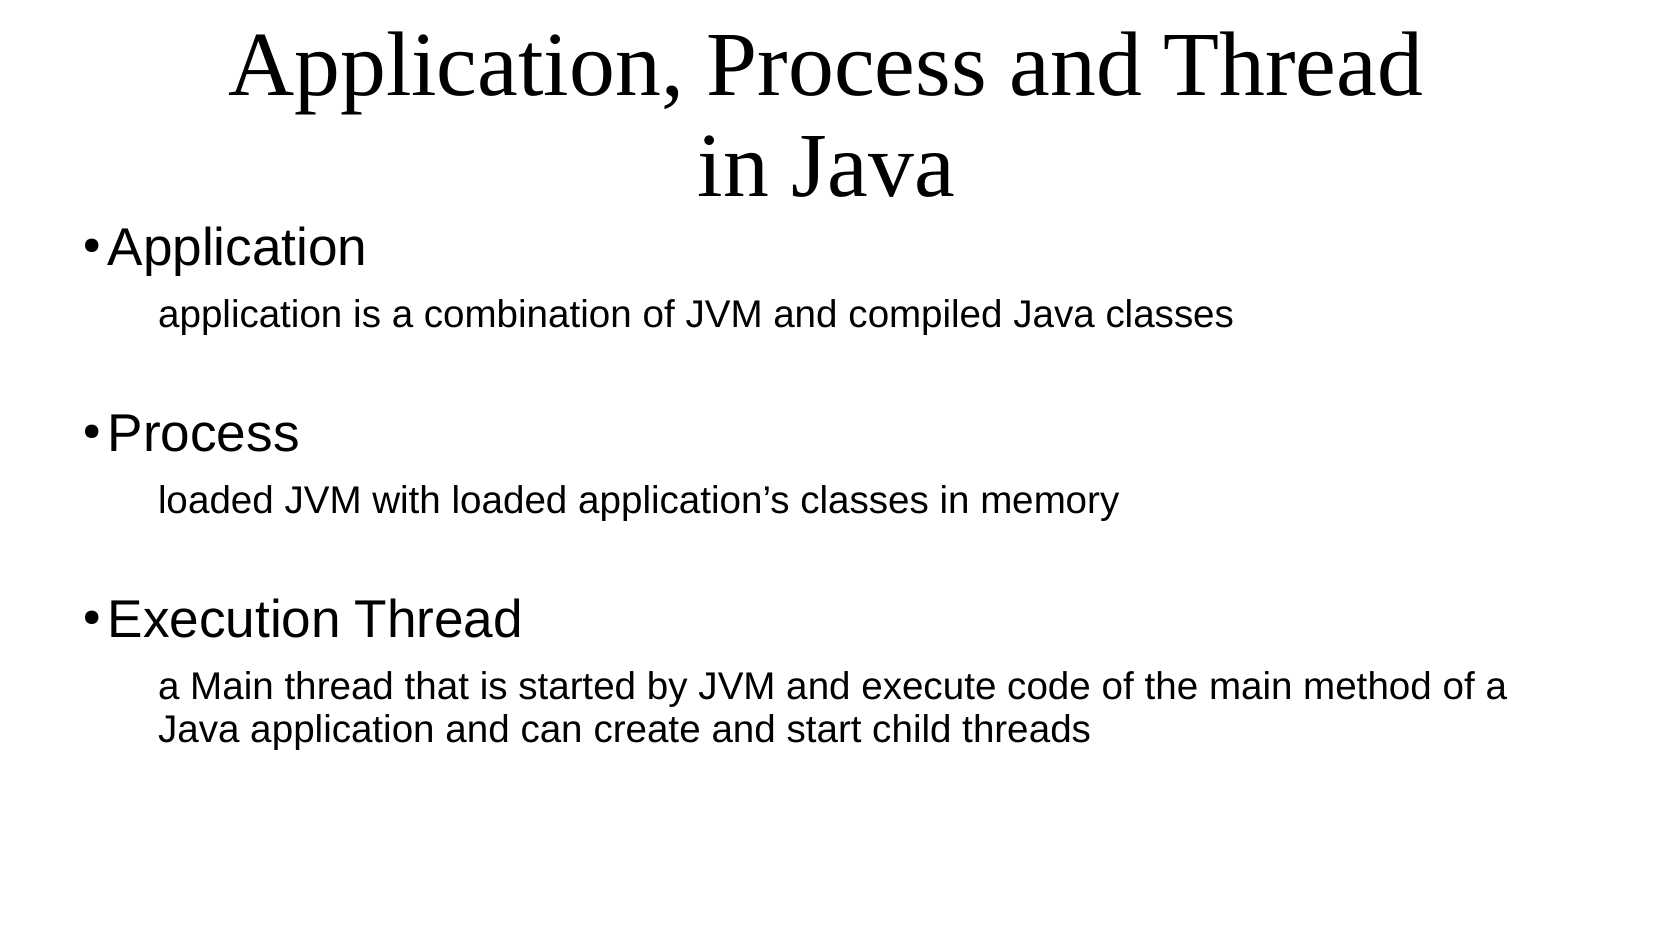

# Application, Process and Thread in Java
Application
application is a combination of JVM and compiled Java classes
Process
loaded JVM with loaded application’s classes in memory
Execution Thread
a Main thread that is started by JVM and execute code of the main method of a Java application and can create and start child threads